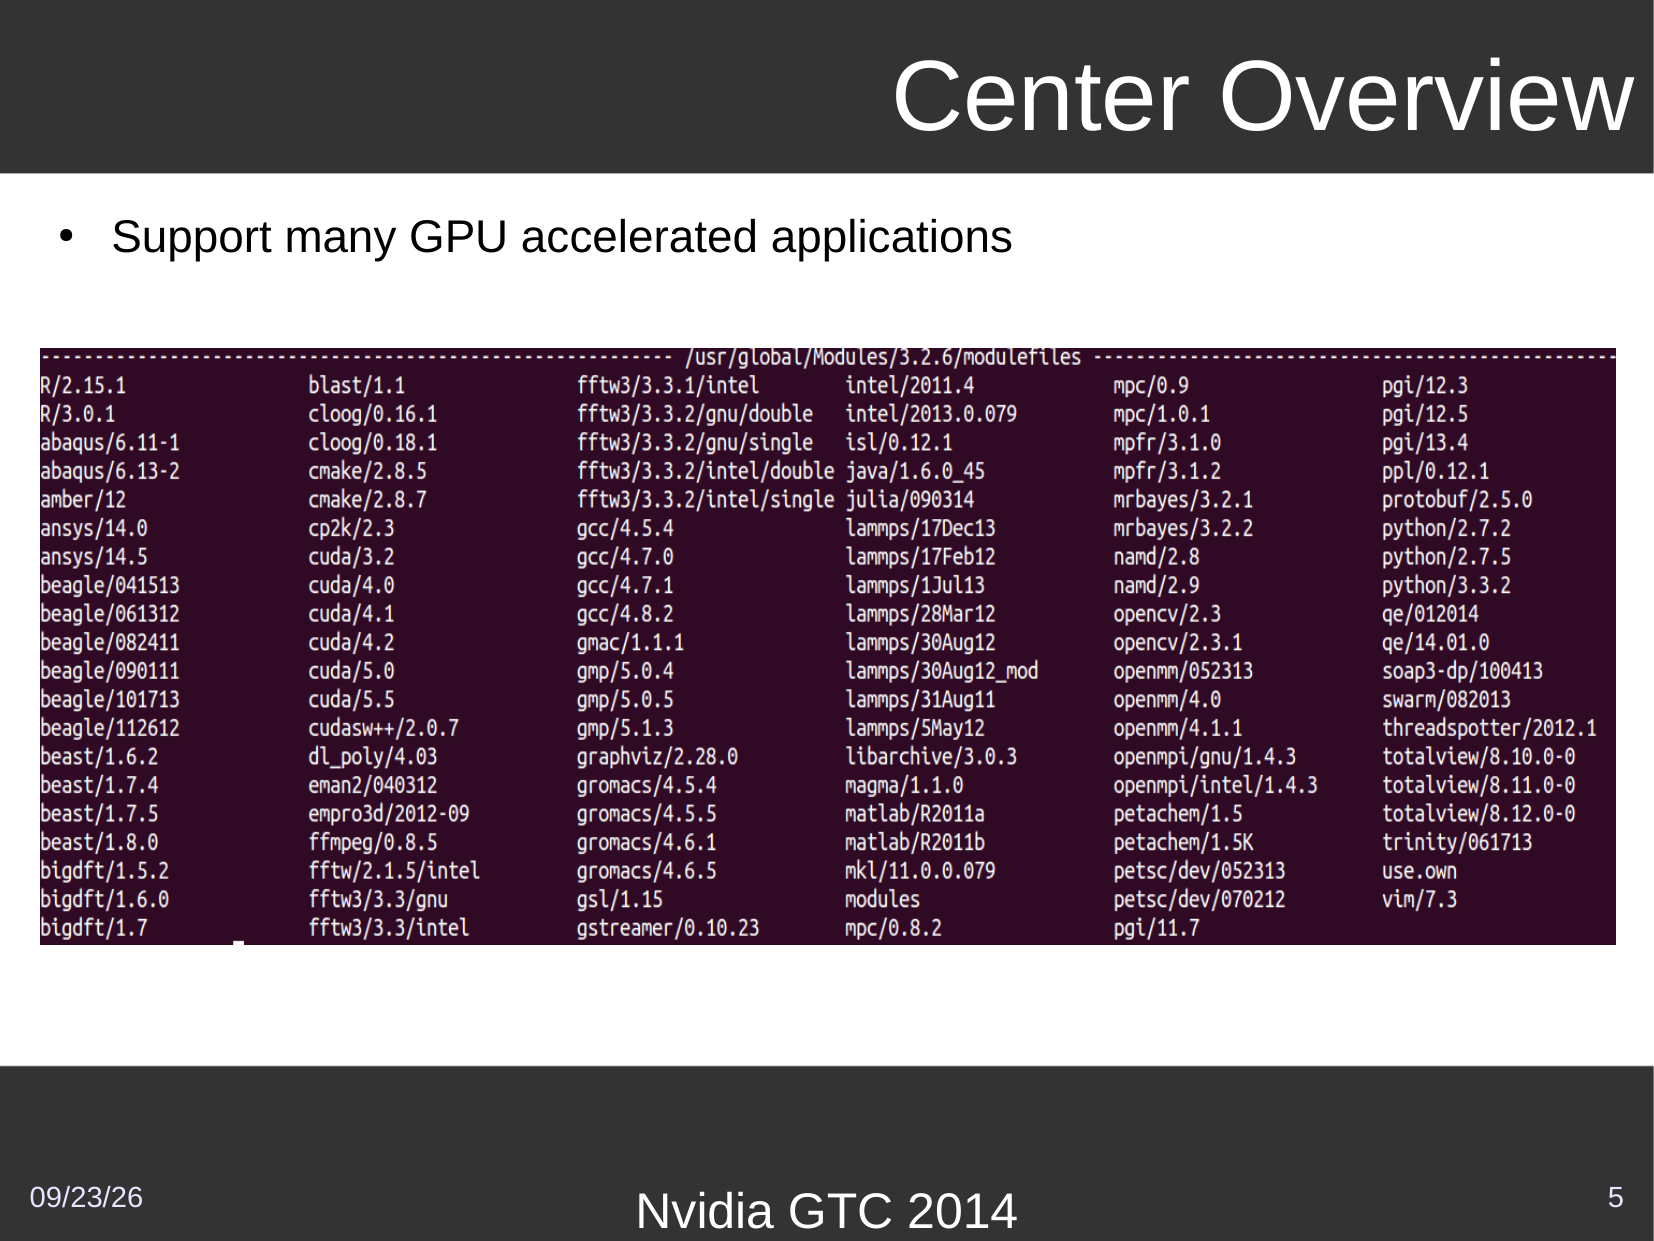

# Center Overview
Support many GPU accelerated applications
5
Nvidia GTC 2014